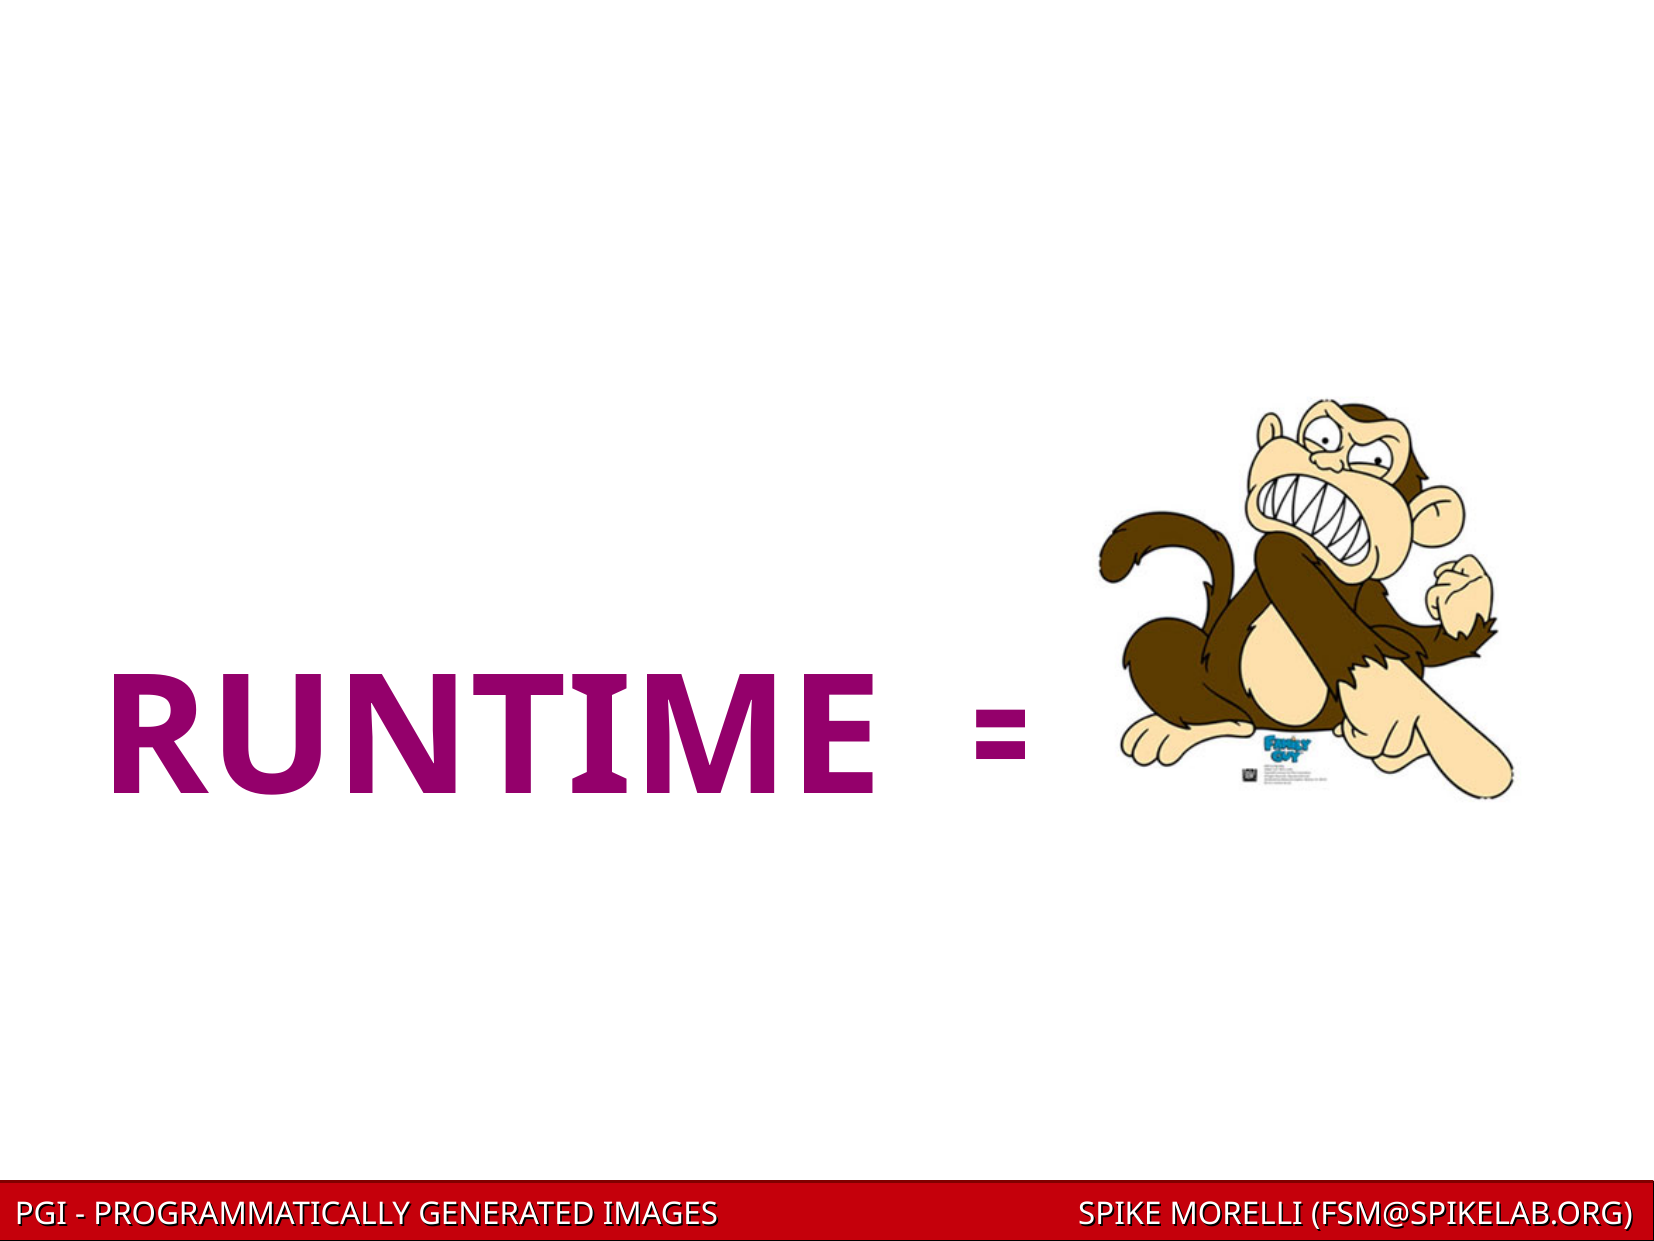

RUNTIME =
PGI - PROGRAMMATICALLY GENERATED IMAGES
SPIKE MORELLI (FSM@SPIKELAB.ORG)